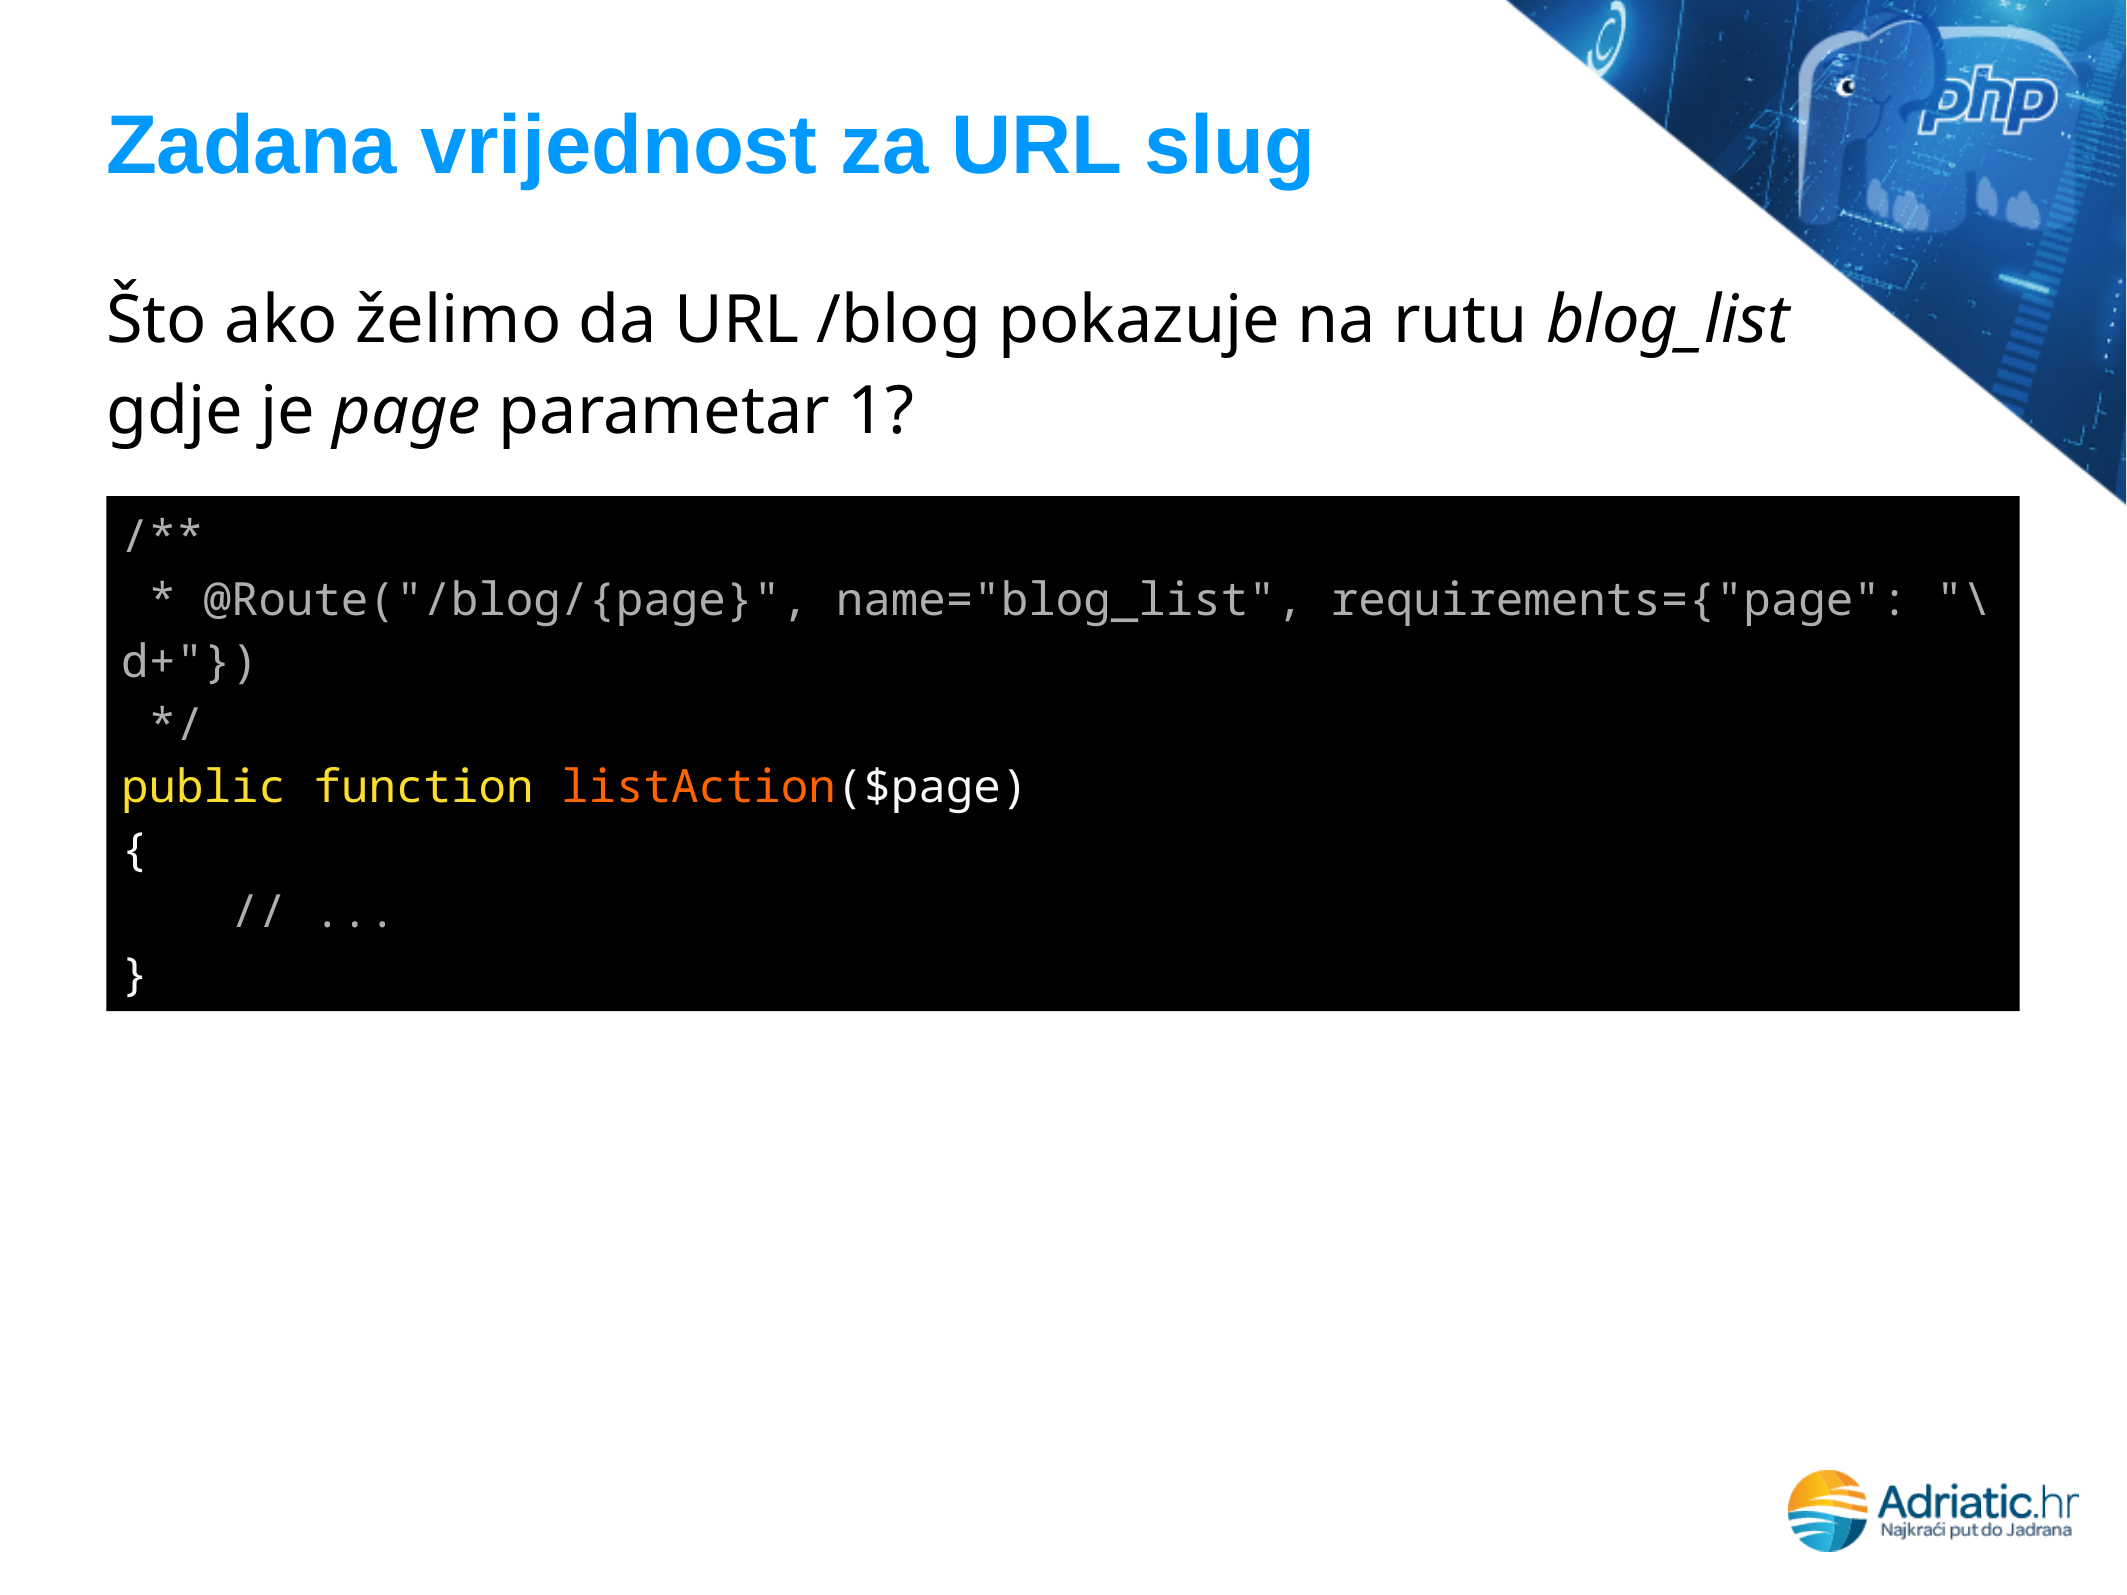

# Zadana vrijednost za URL slug
Što ako želimo da URL /blog pokazuje na rutu blog_list gdje je page parametar 1?
/**
 * @Route("/blog/{page}", name="blog_list", requirements={"page": "\d+"})
 */
public function listAction($page)
{
 // ...
}